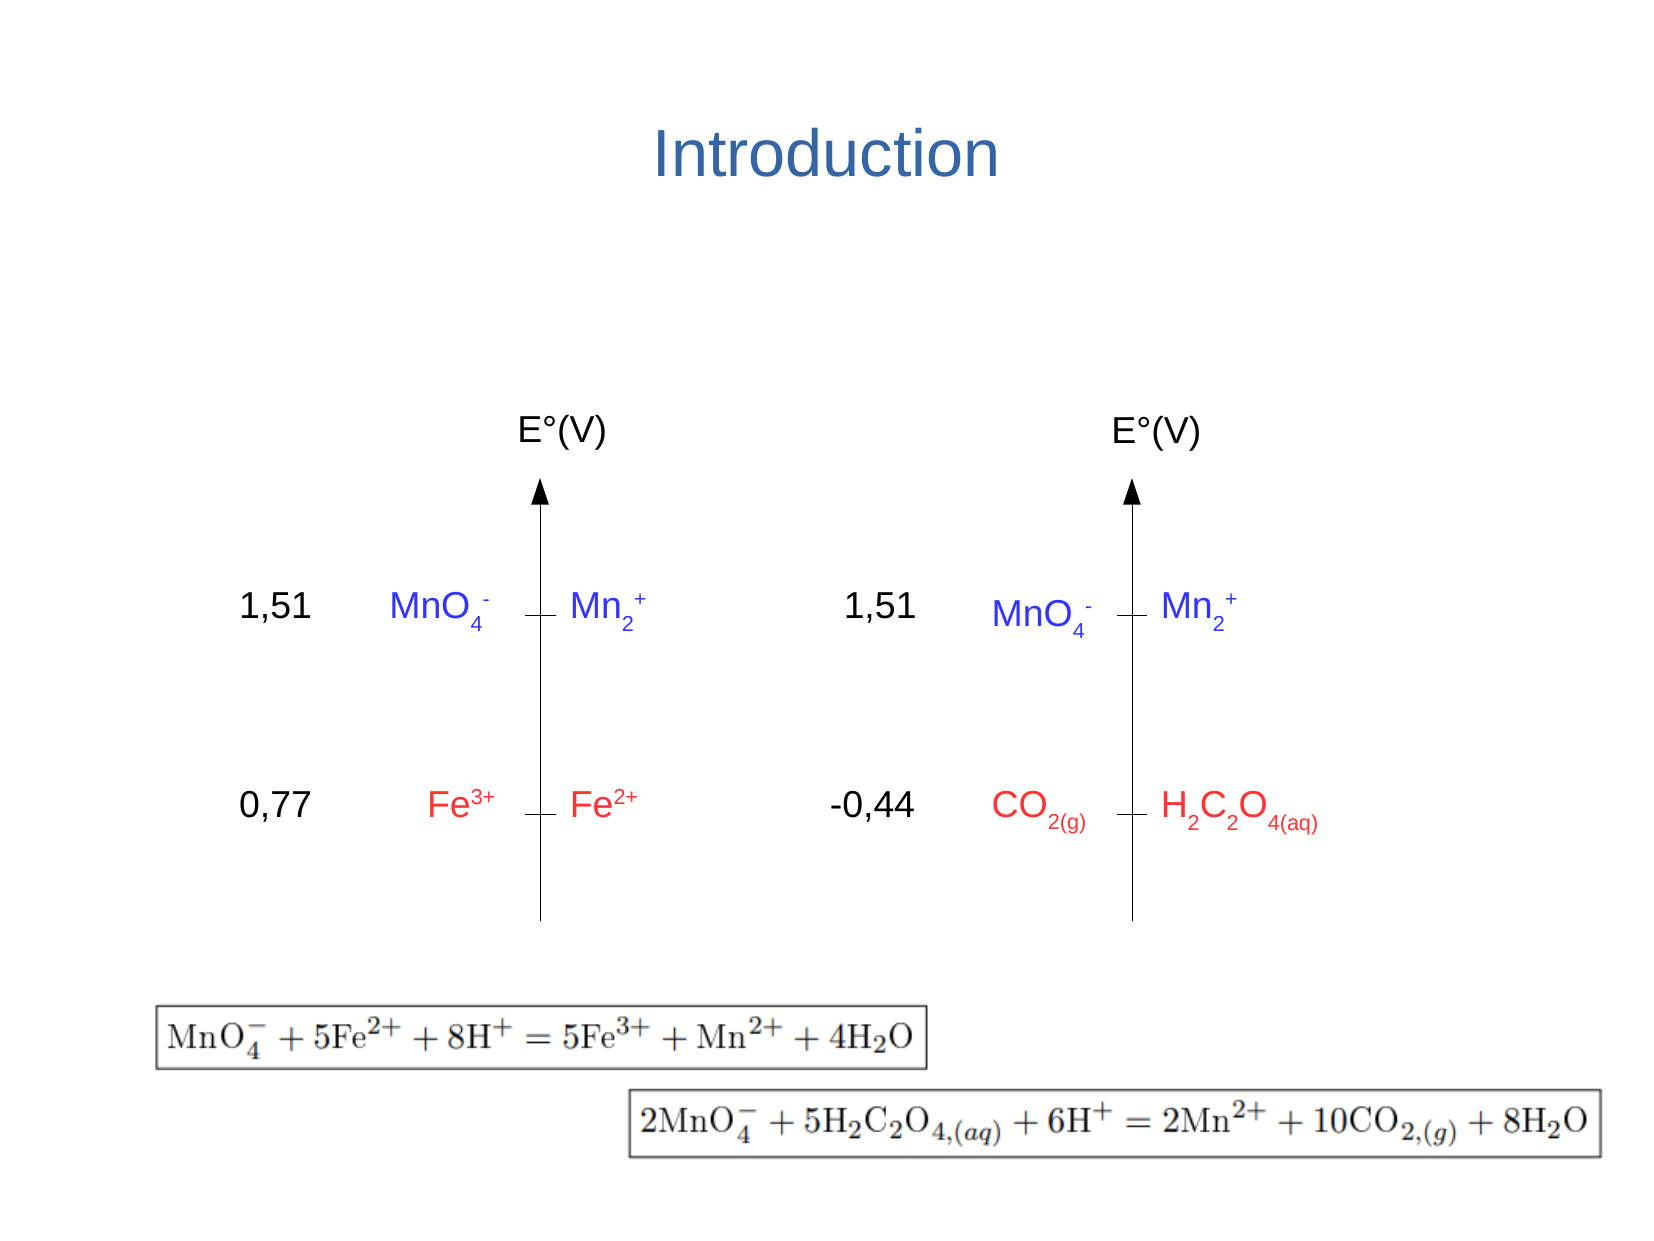

# Introduction
E°(V)
E°(V)
1,51
MnO4-
Mn2+
1,51
Mn2+
MnO4-
Fe3+
Fe2+
CO2(g)
0,77
-0,44
H2C2O4(aq)